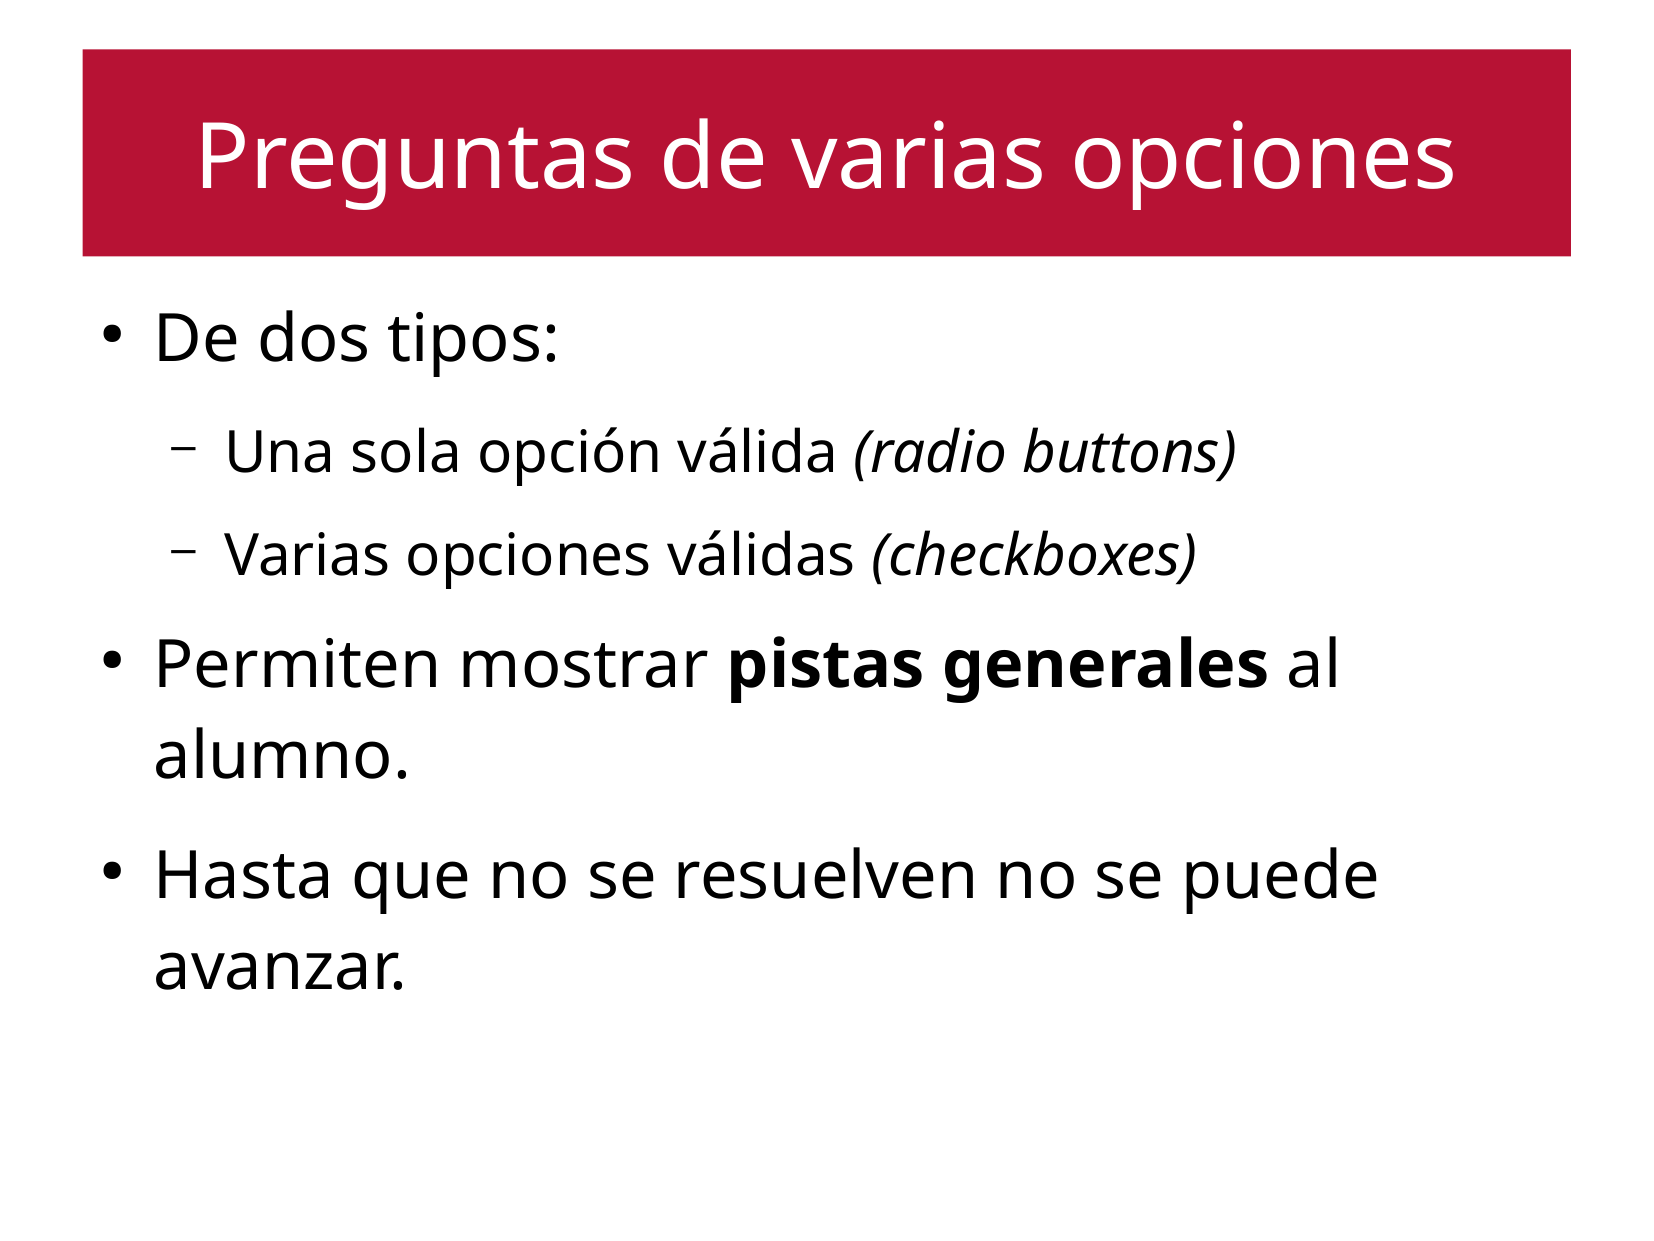

# Preguntas de varias opciones
De dos tipos:
Una sola opción válida (radio buttons)
Varias opciones válidas (checkboxes)
Permiten mostrar pistas generales al alumno.
Hasta que no se resuelven no se puede avanzar.